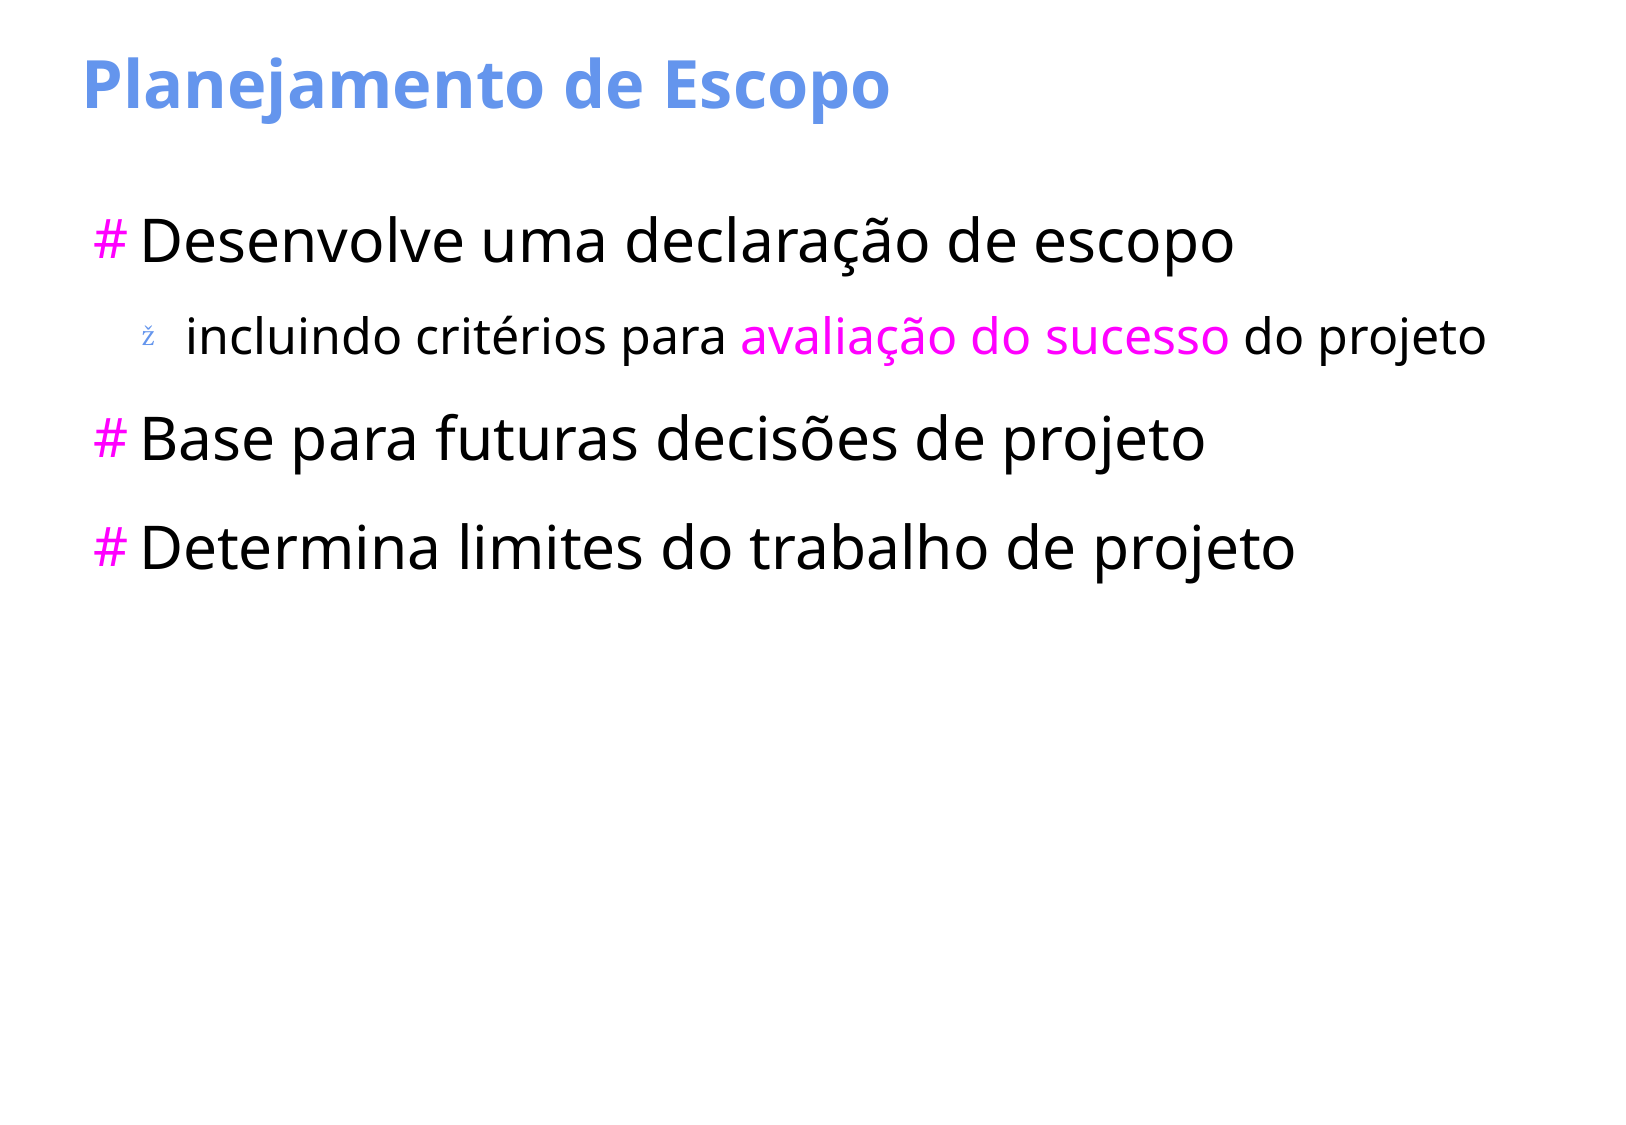

# Planejamento de Escopo
Desenvolve uma declaração de escopo
incluindo critérios para avaliação do sucesso do projeto
Base para futuras decisões de projeto
Determina limites do trabalho de projeto